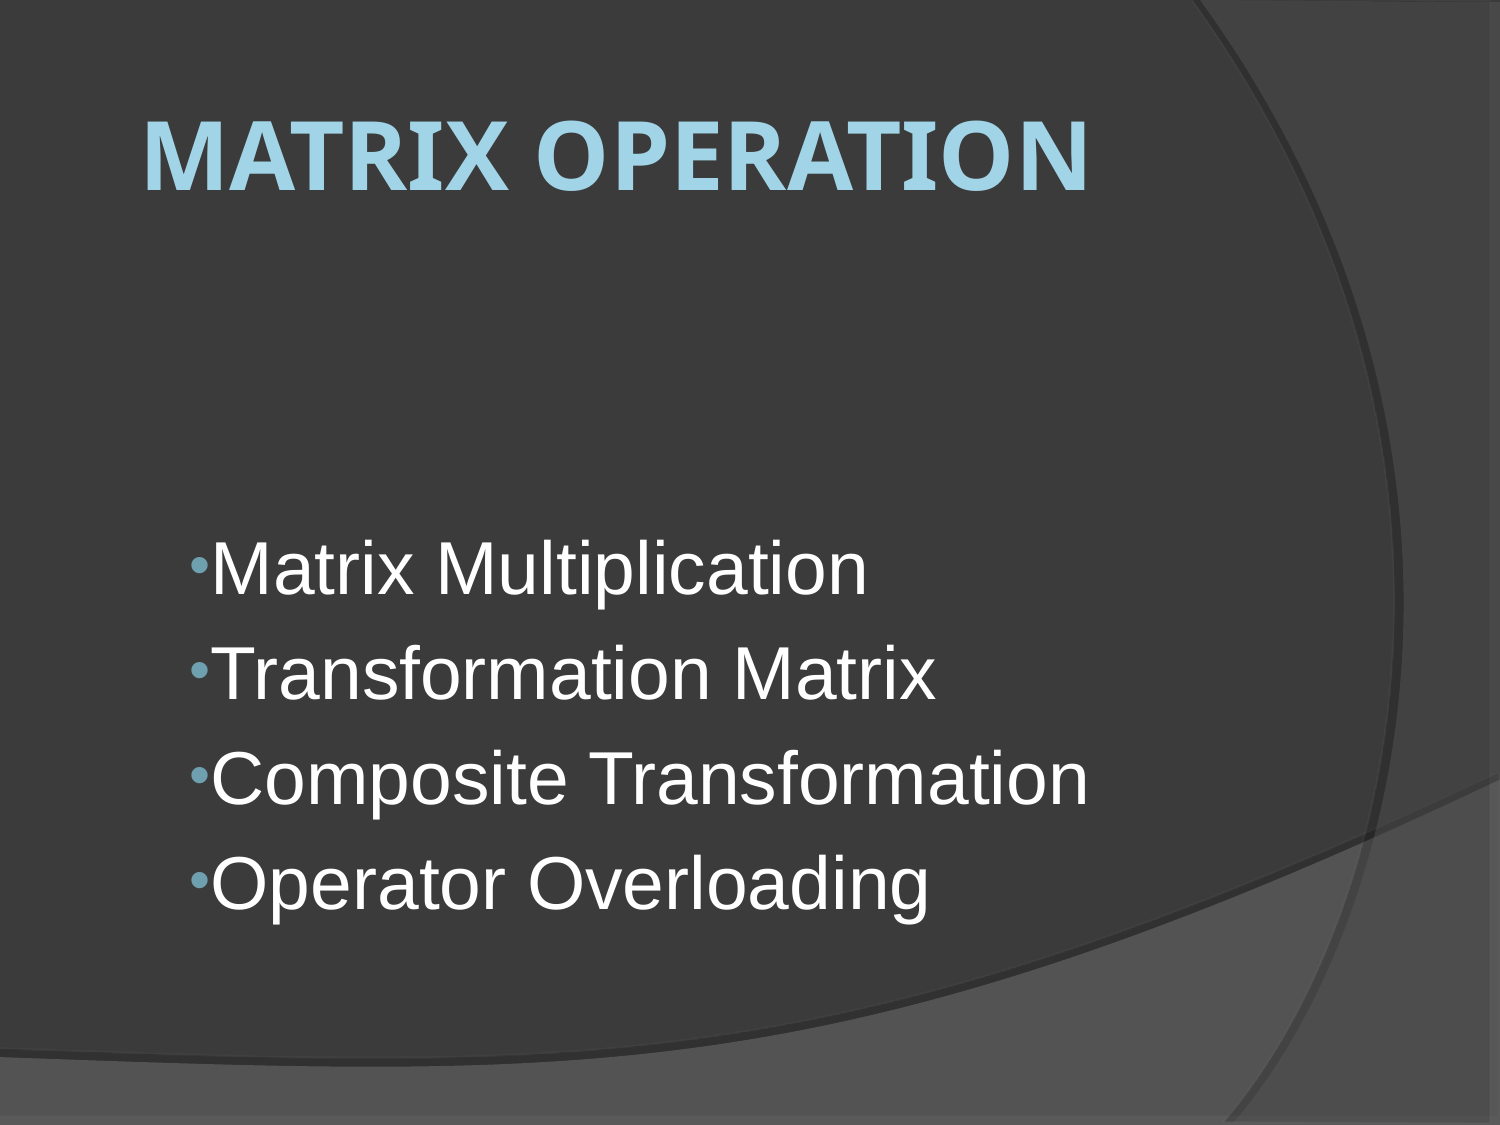

# Matrix operation
Matrix Multiplication
Transformation Matrix
Composite Transformation
Operator Overloading